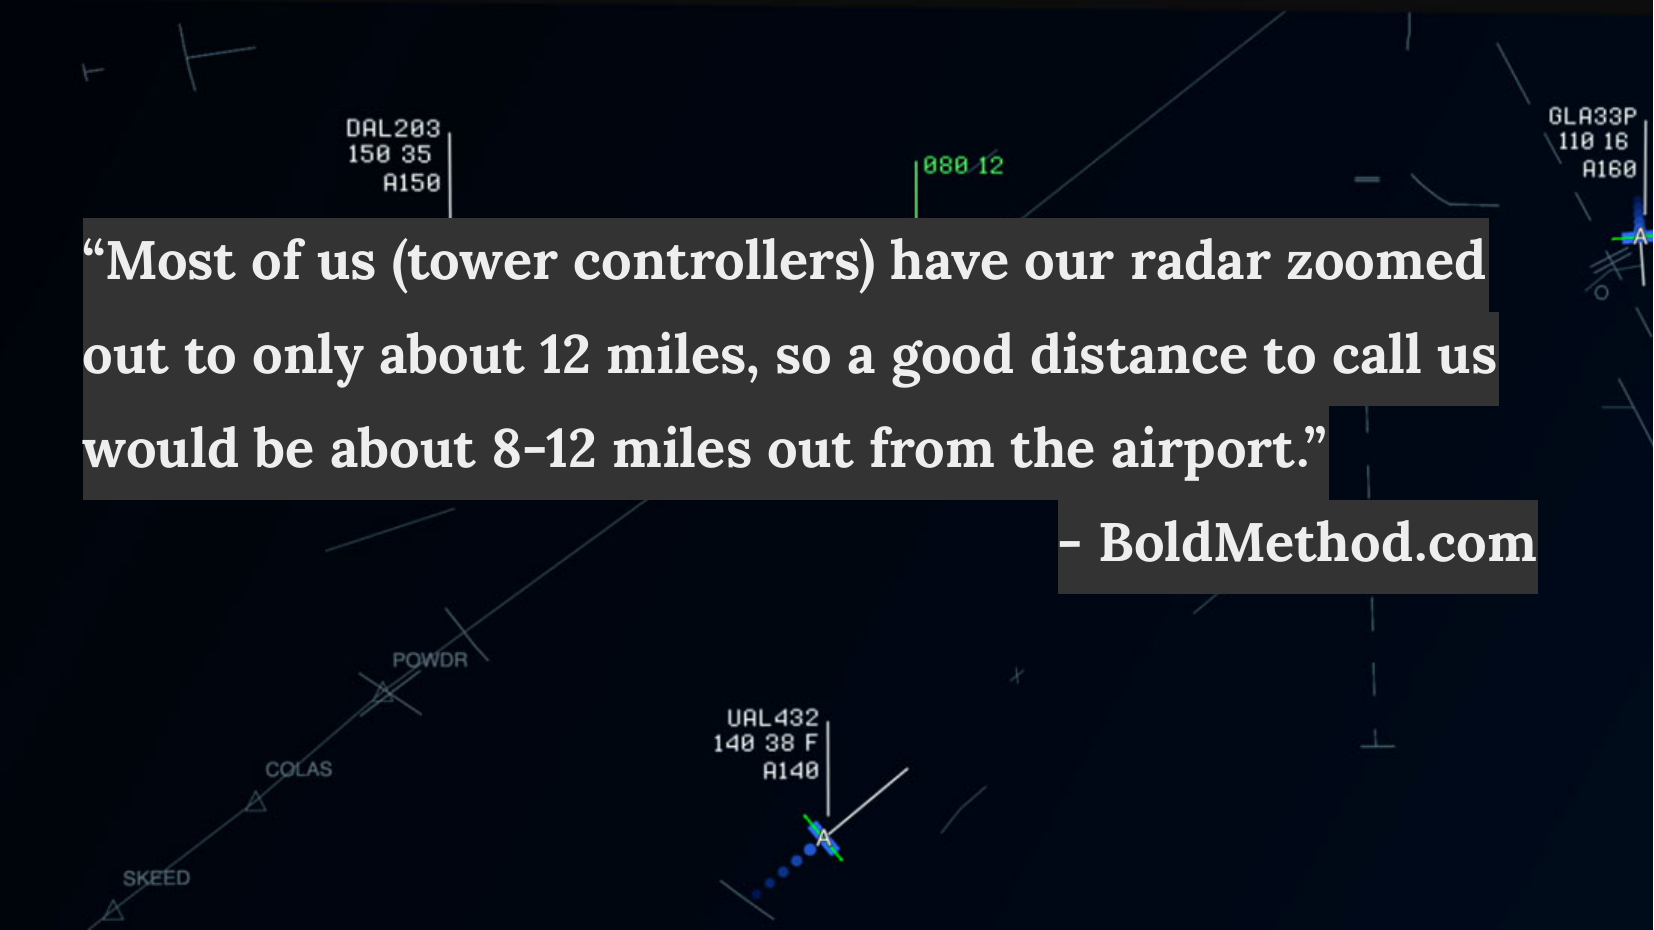

# “Most of us (tower controllers) have our radar zoomed out to only about 12 miles, so a good distance to call us would be about 8-12 miles out from the airport.” - BoldMethod.com